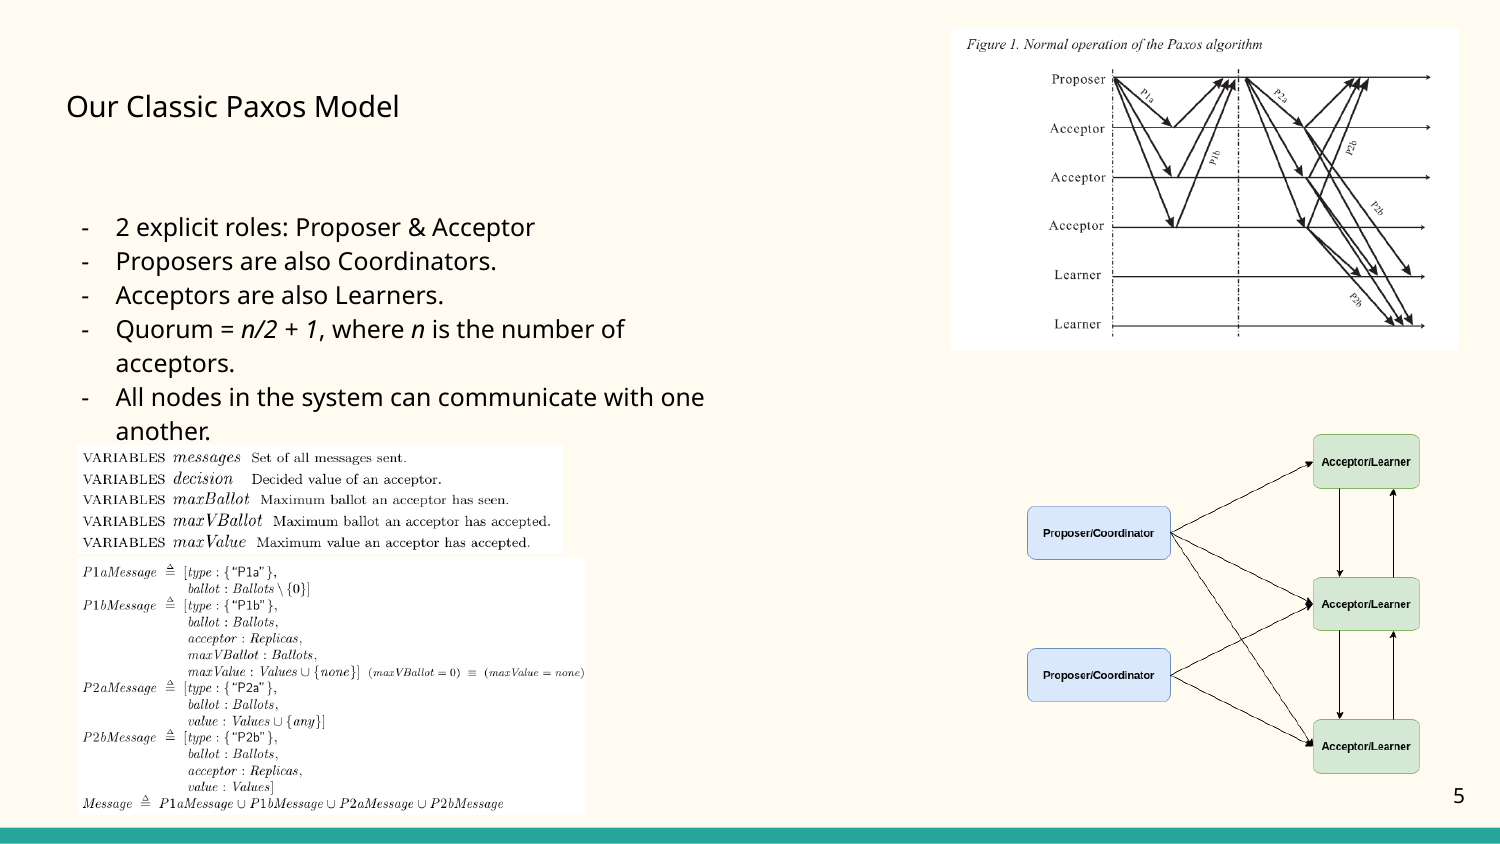

Our Classic Paxos Model
# 2 explicit roles: Proposer & Acceptor
Proposers are also Coordinators.
Acceptors are also Learners.
Quorum = n/2 + 1, where n is the number of
acceptors.
All nodes in the system can communicate with one
another.